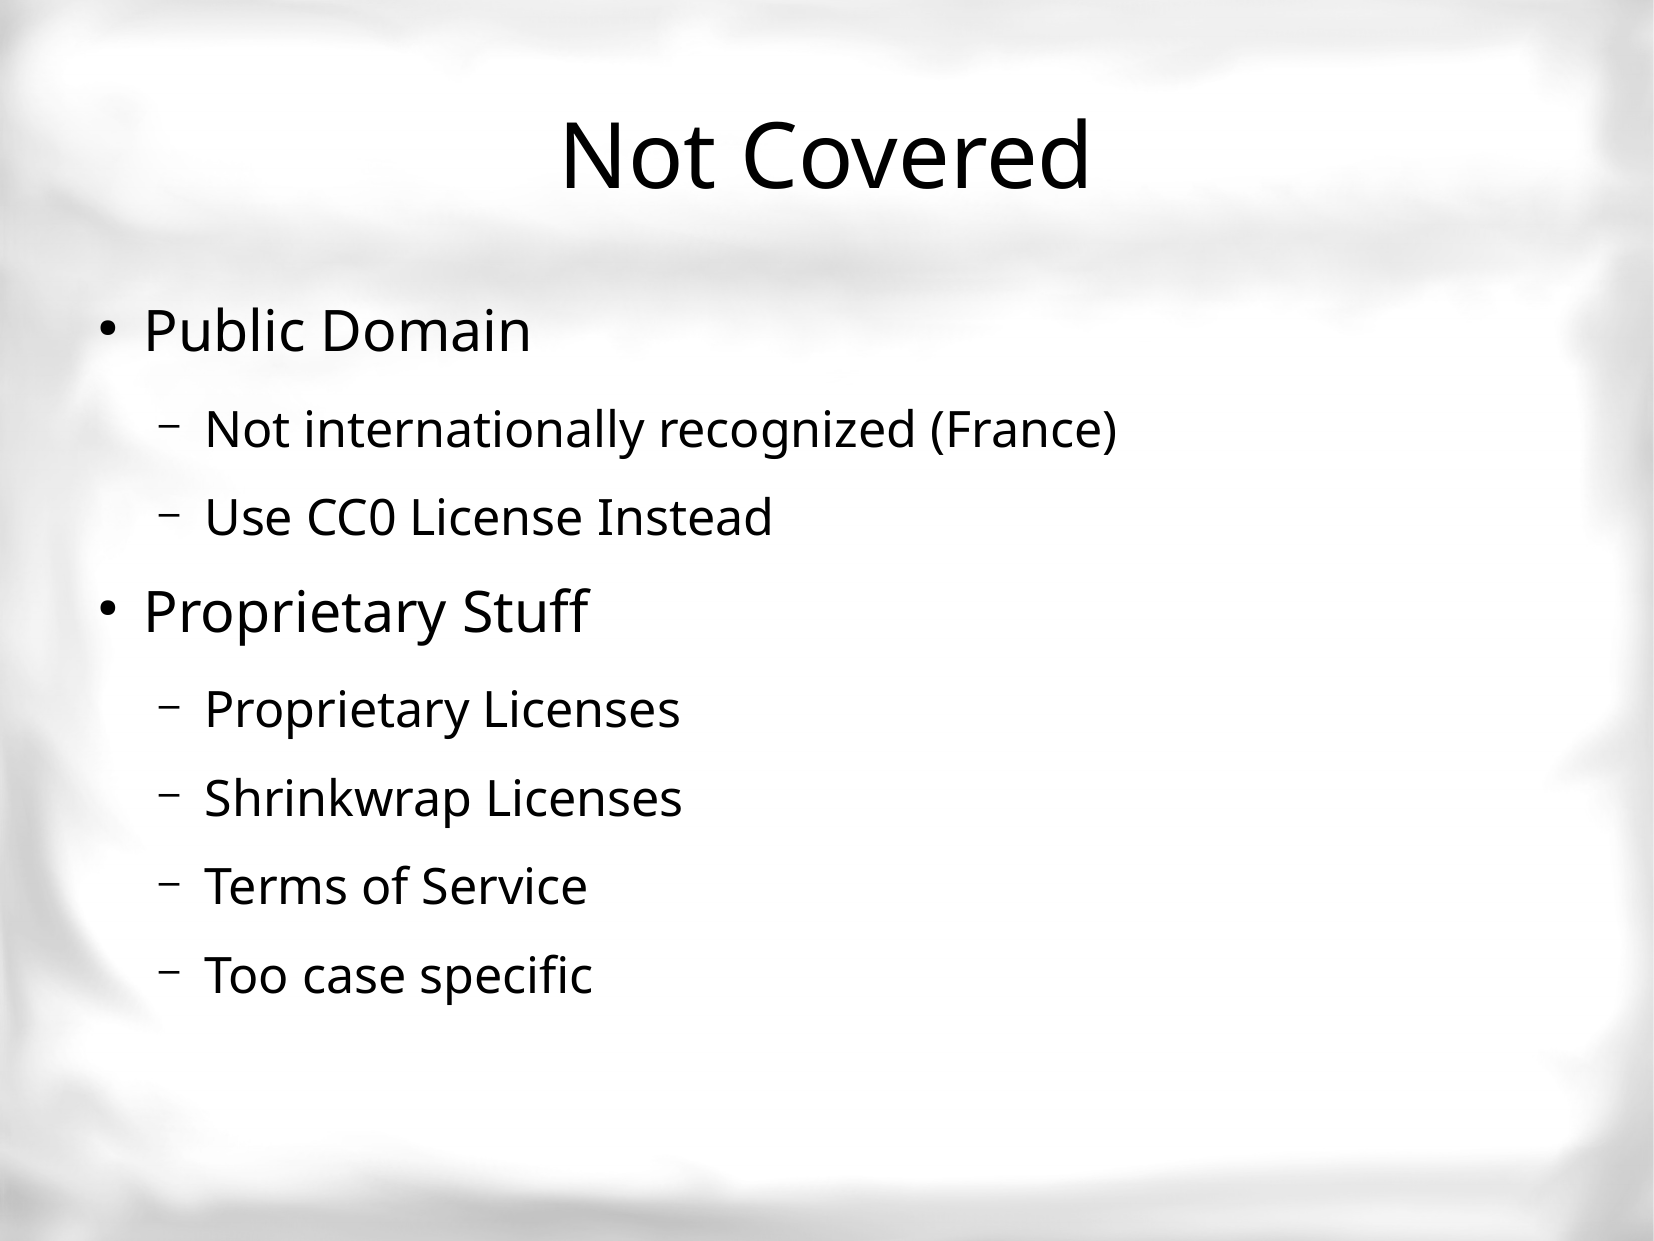

# Not Covered
Public Domain
Not internationally recognized (France)
Use CC0 License Instead
Proprietary Stuff
Proprietary Licenses
Shrinkwrap Licenses
Terms of Service
Too case specific